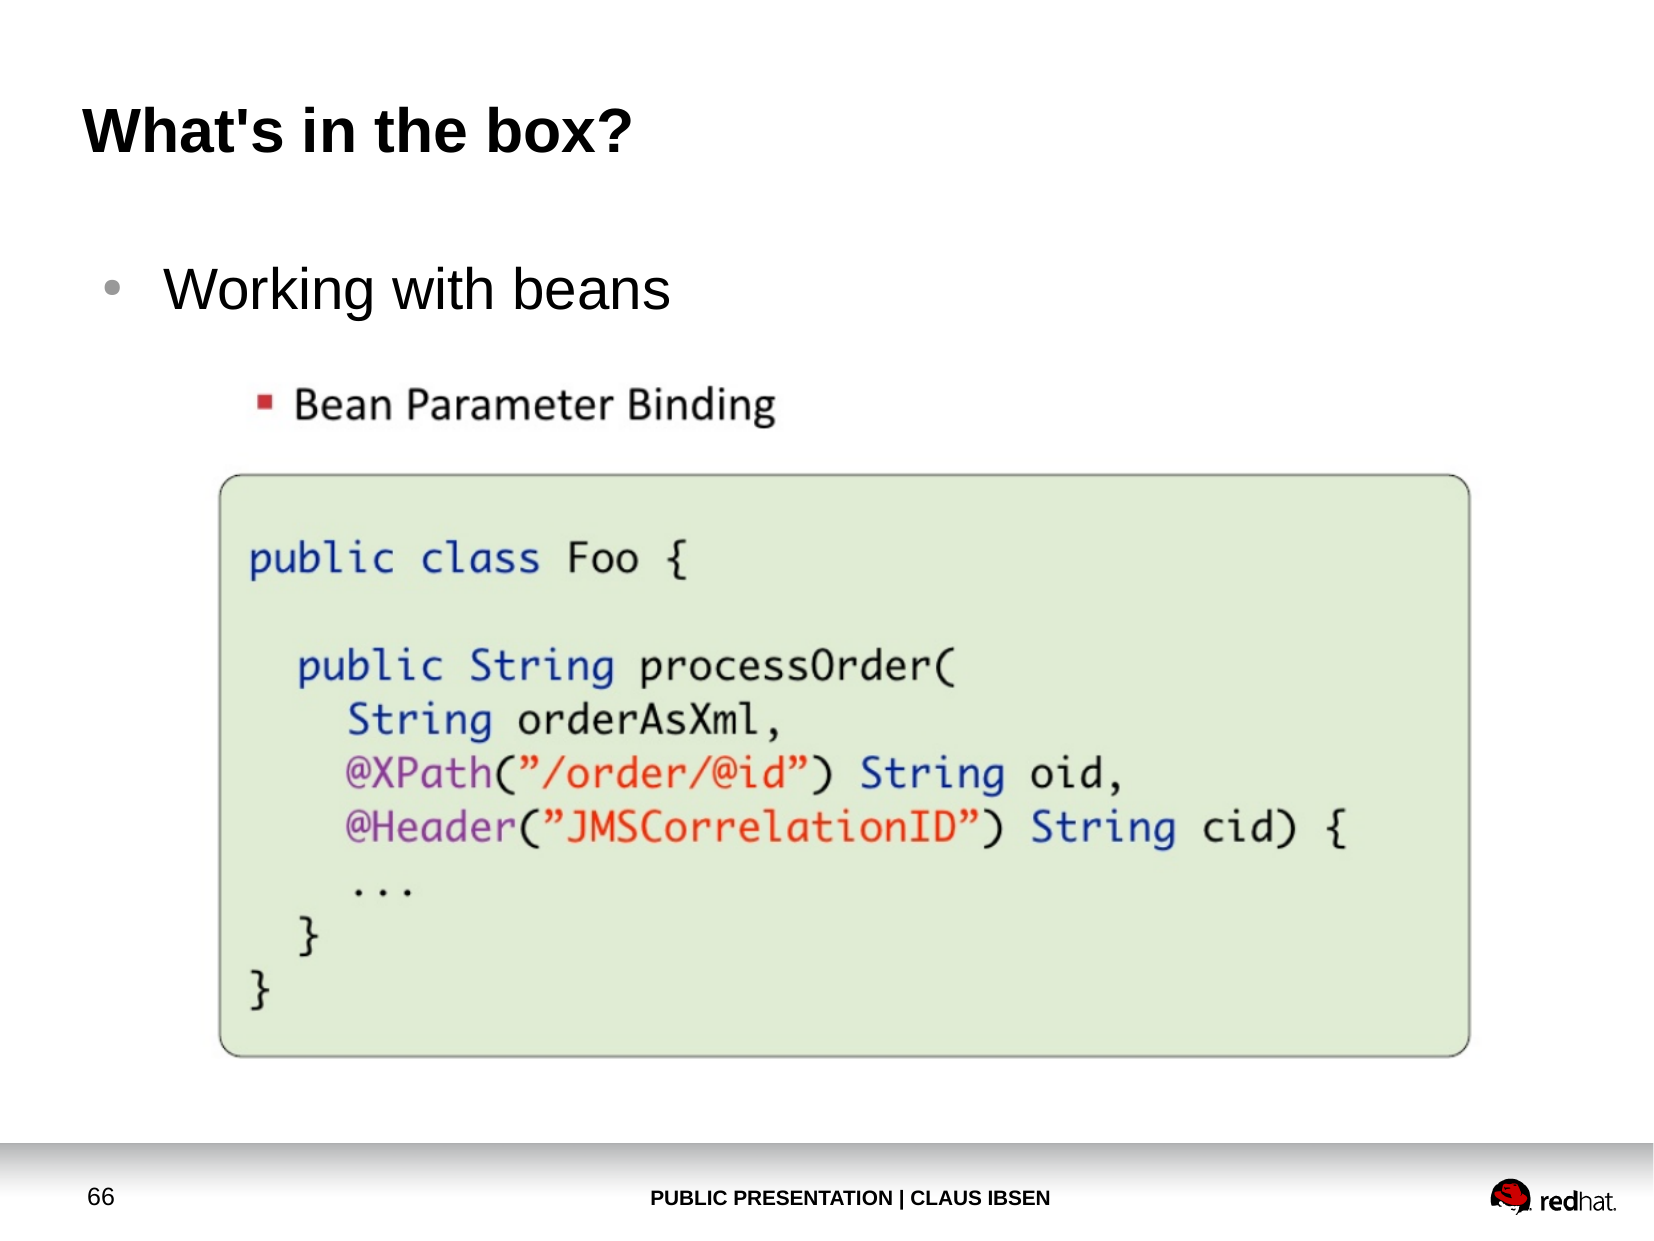

# What's in the box?
 Working with beans